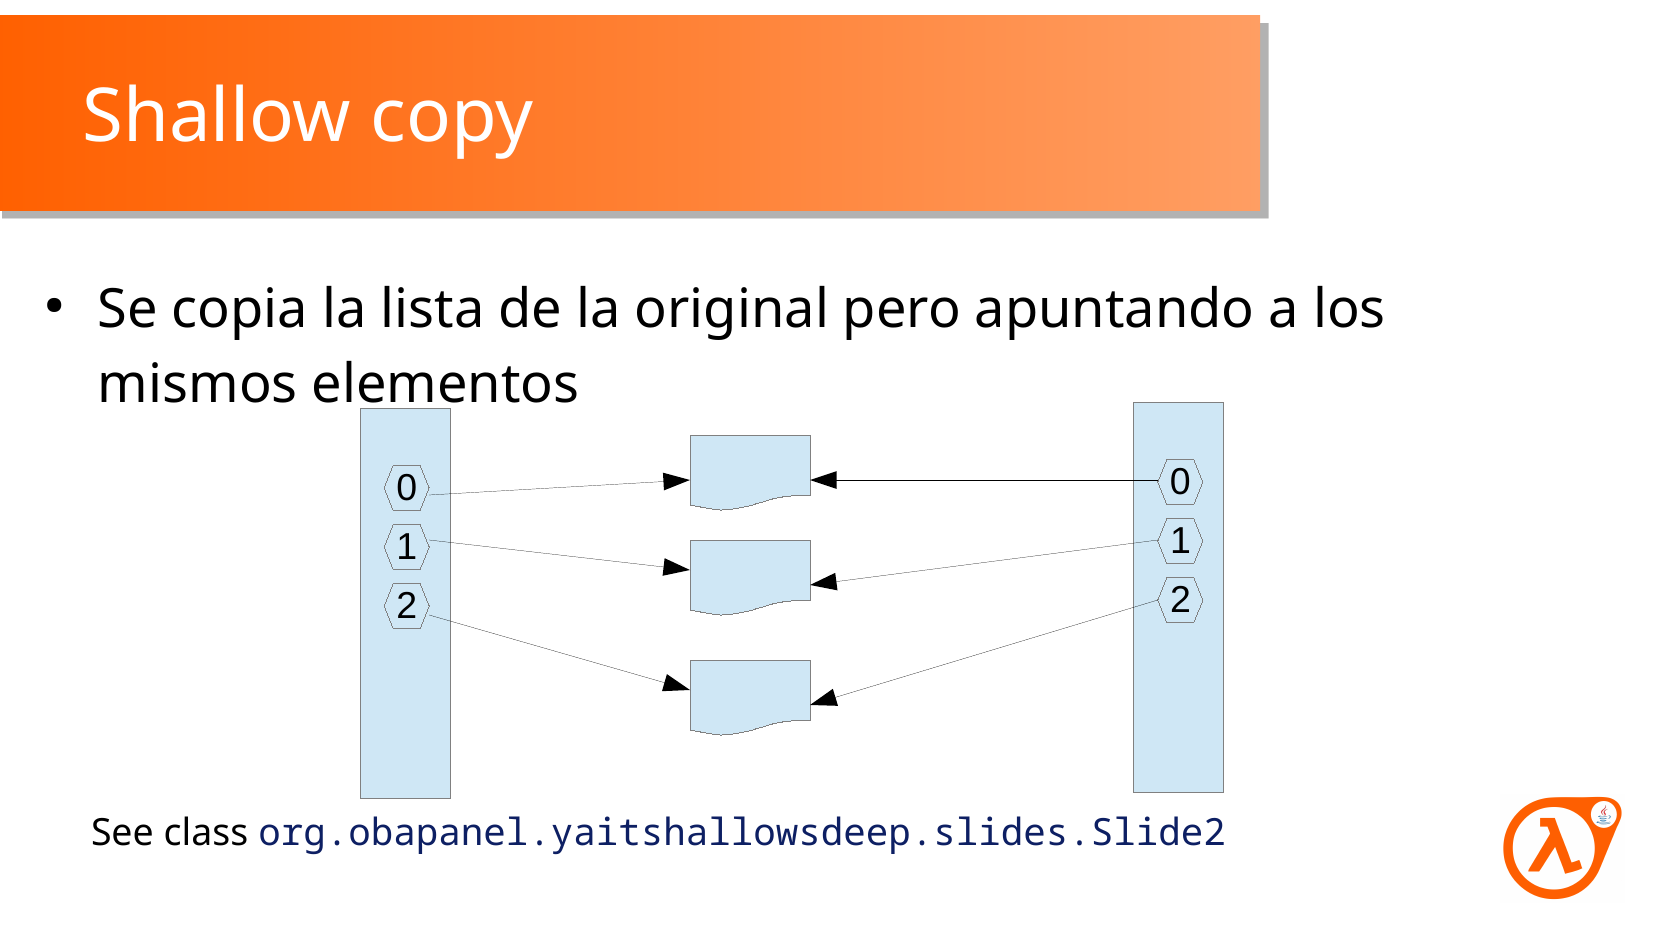

# Shallow copy
Se copia la lista de la original pero apuntando a los mismos elementos
0
0
1
1
2
2
See class org.obapanel.yaitshallowsdeep.slides.Slide2